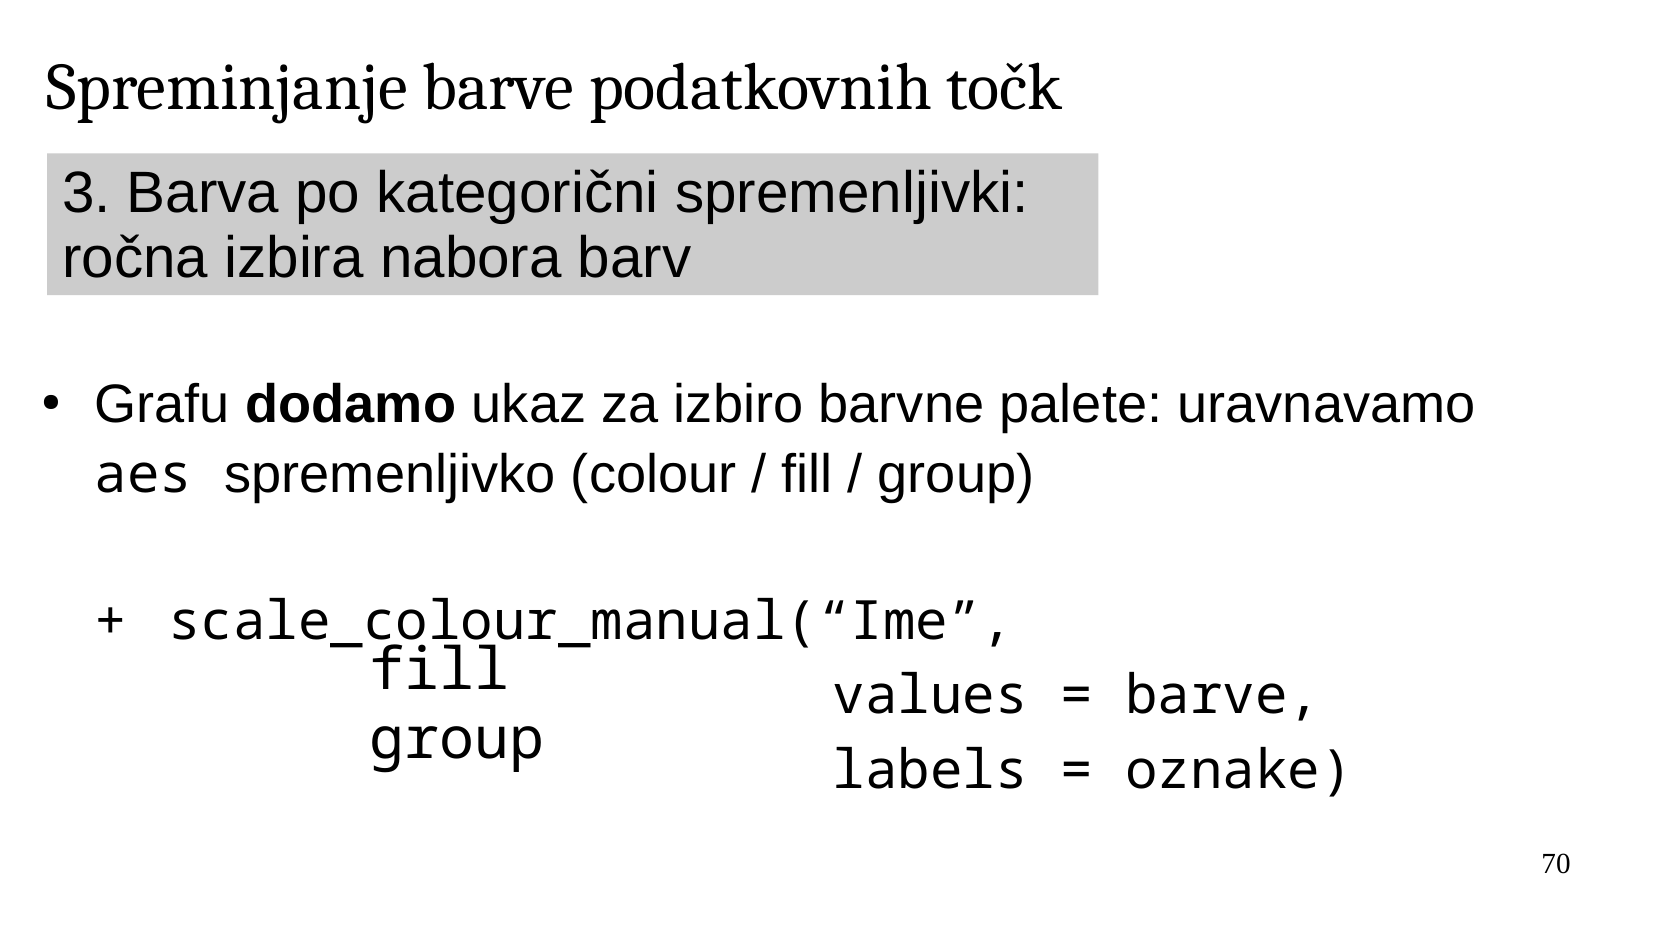

Spreminjanje barve podatkovnih točk
3. Barva po kategorični spremenljivki:
ročna izbira nabora barv
# Grafu dodamo ukaz za izbiro barvne palete: uravnavamo aes spremenljivko (colour / fill / group) +	scale_colour_manual(“Ime”, values = barve, labels = oznake)
fill
group
70